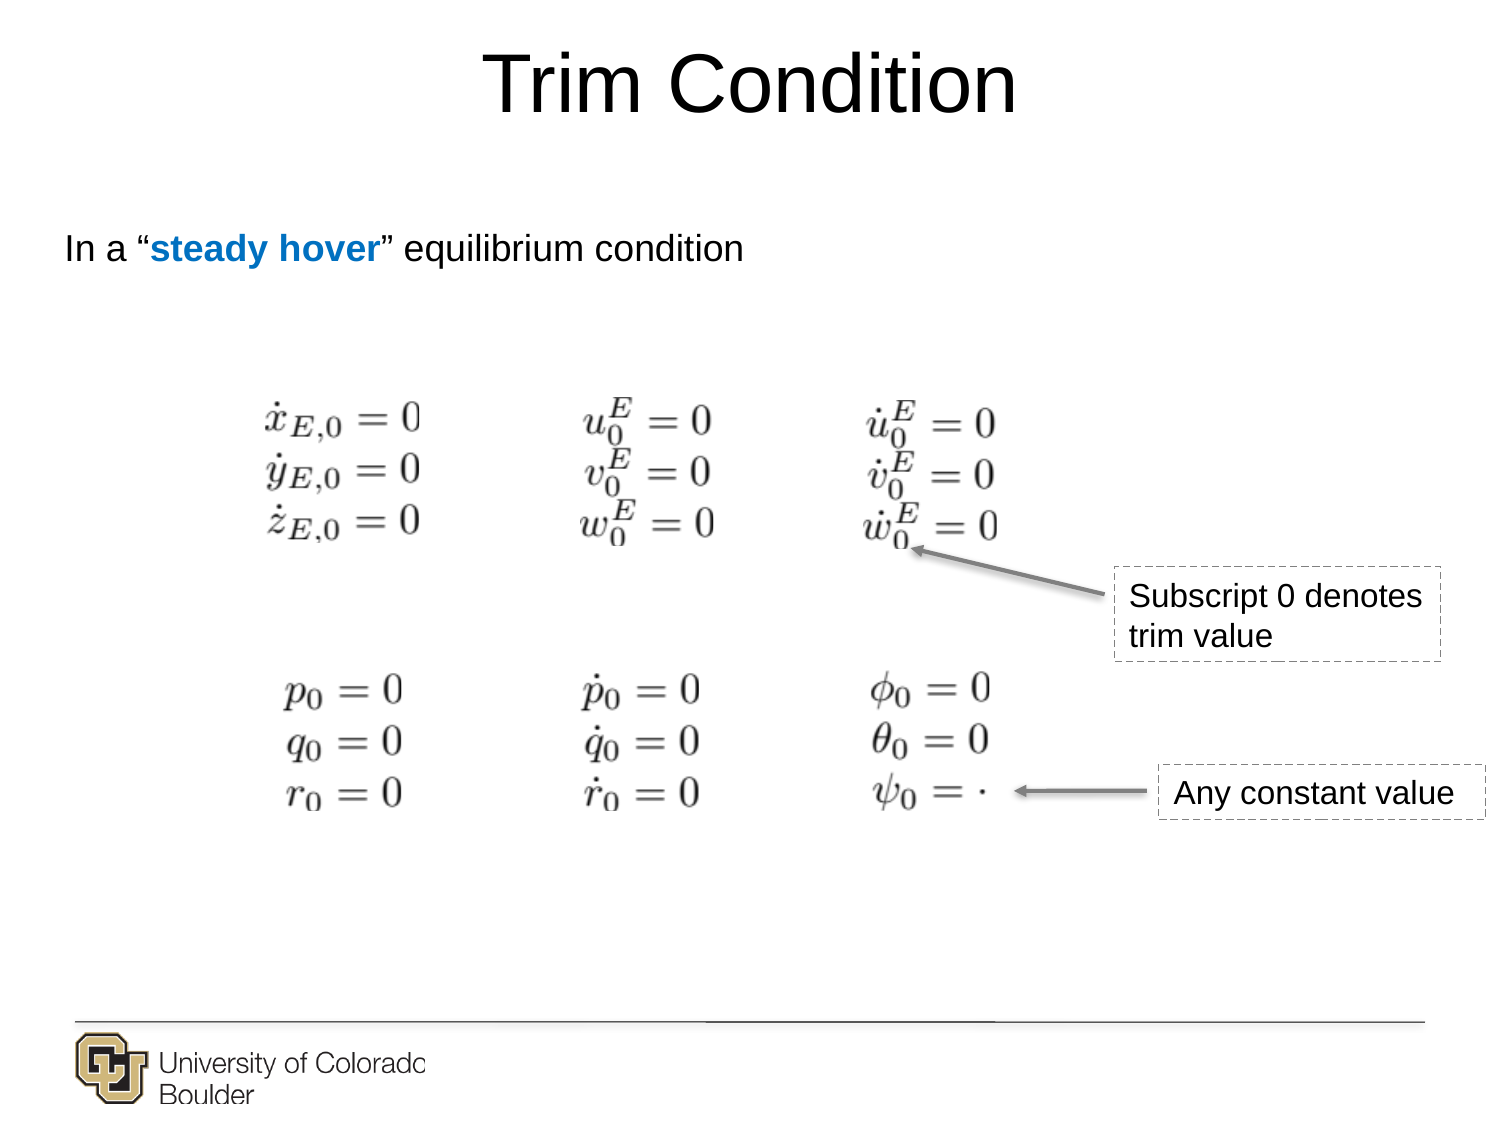

# Trim Condition
In a “steady hover” equilibrium condition
Subscript 0 denotes trim value
Any constant value